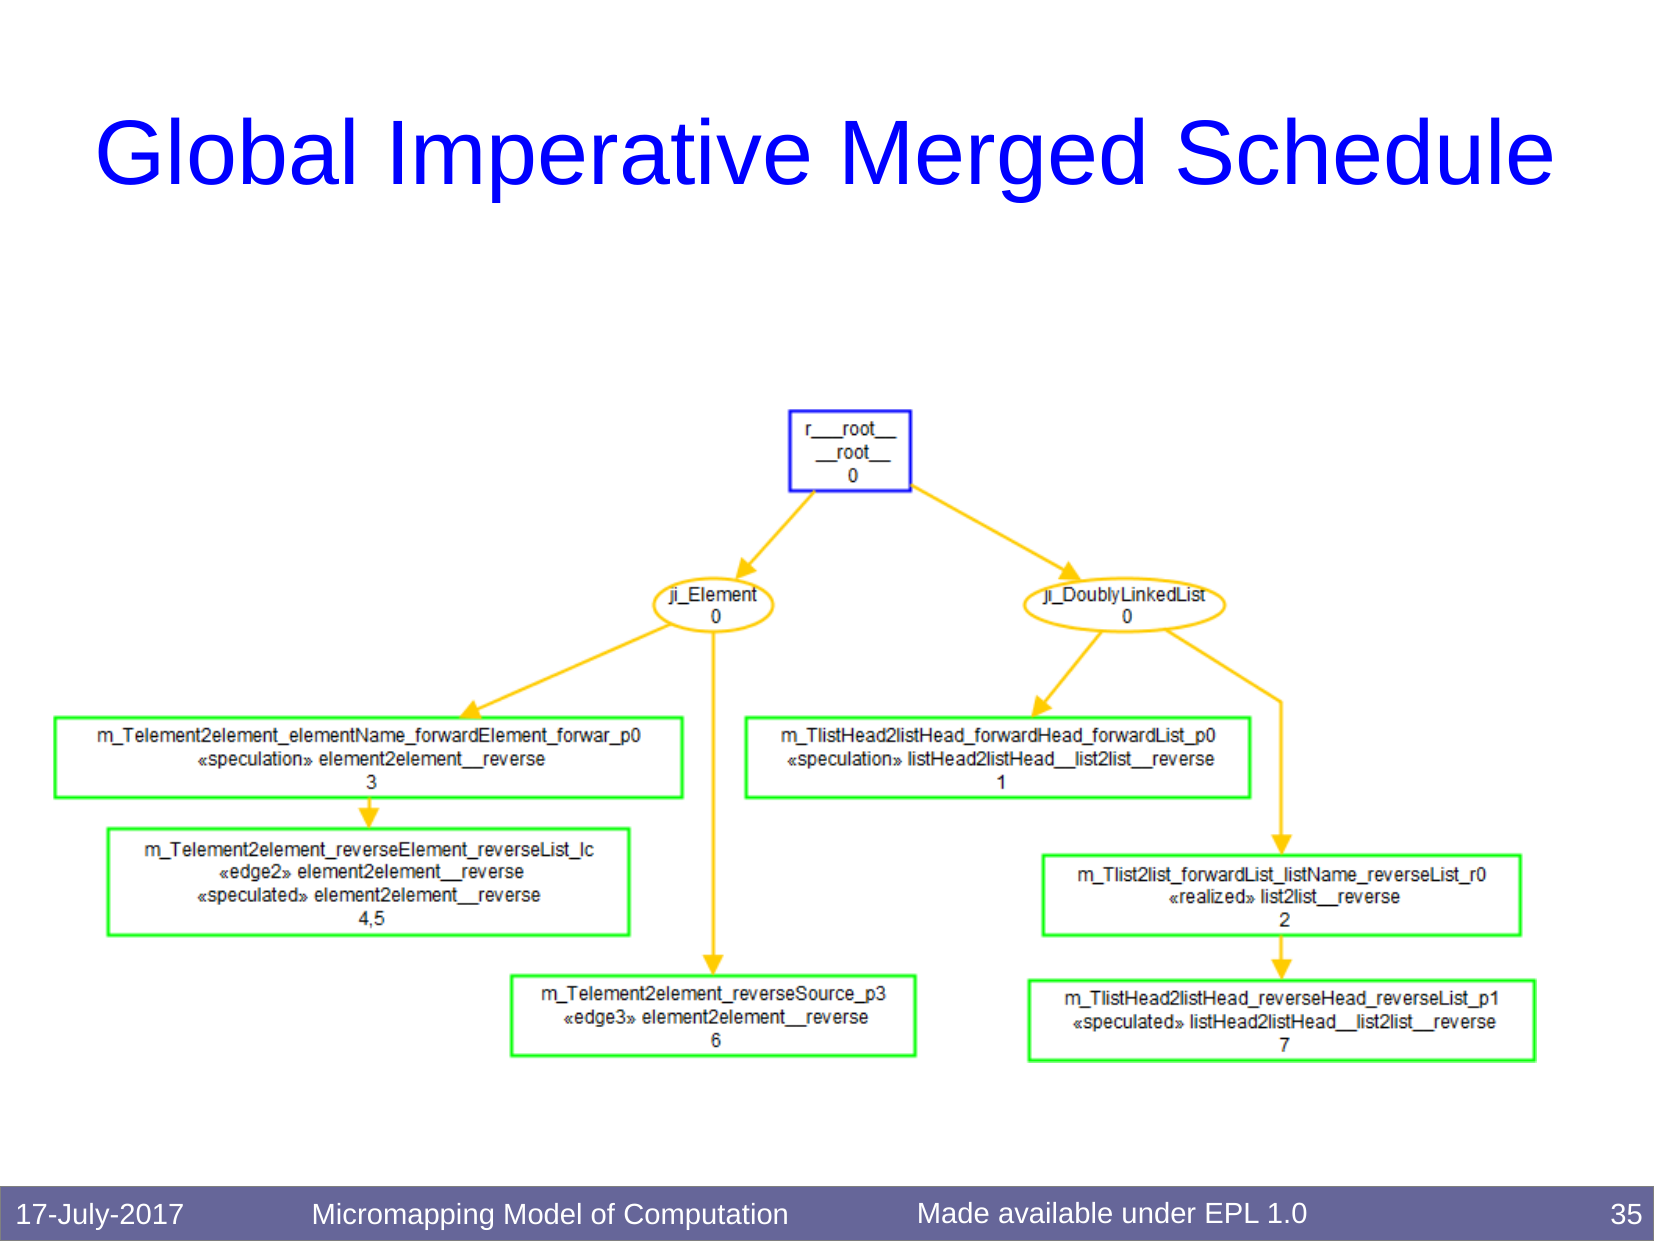

# Global Imperative Merged Schedule
17-July-2017
Micromapping Model of Computation
35